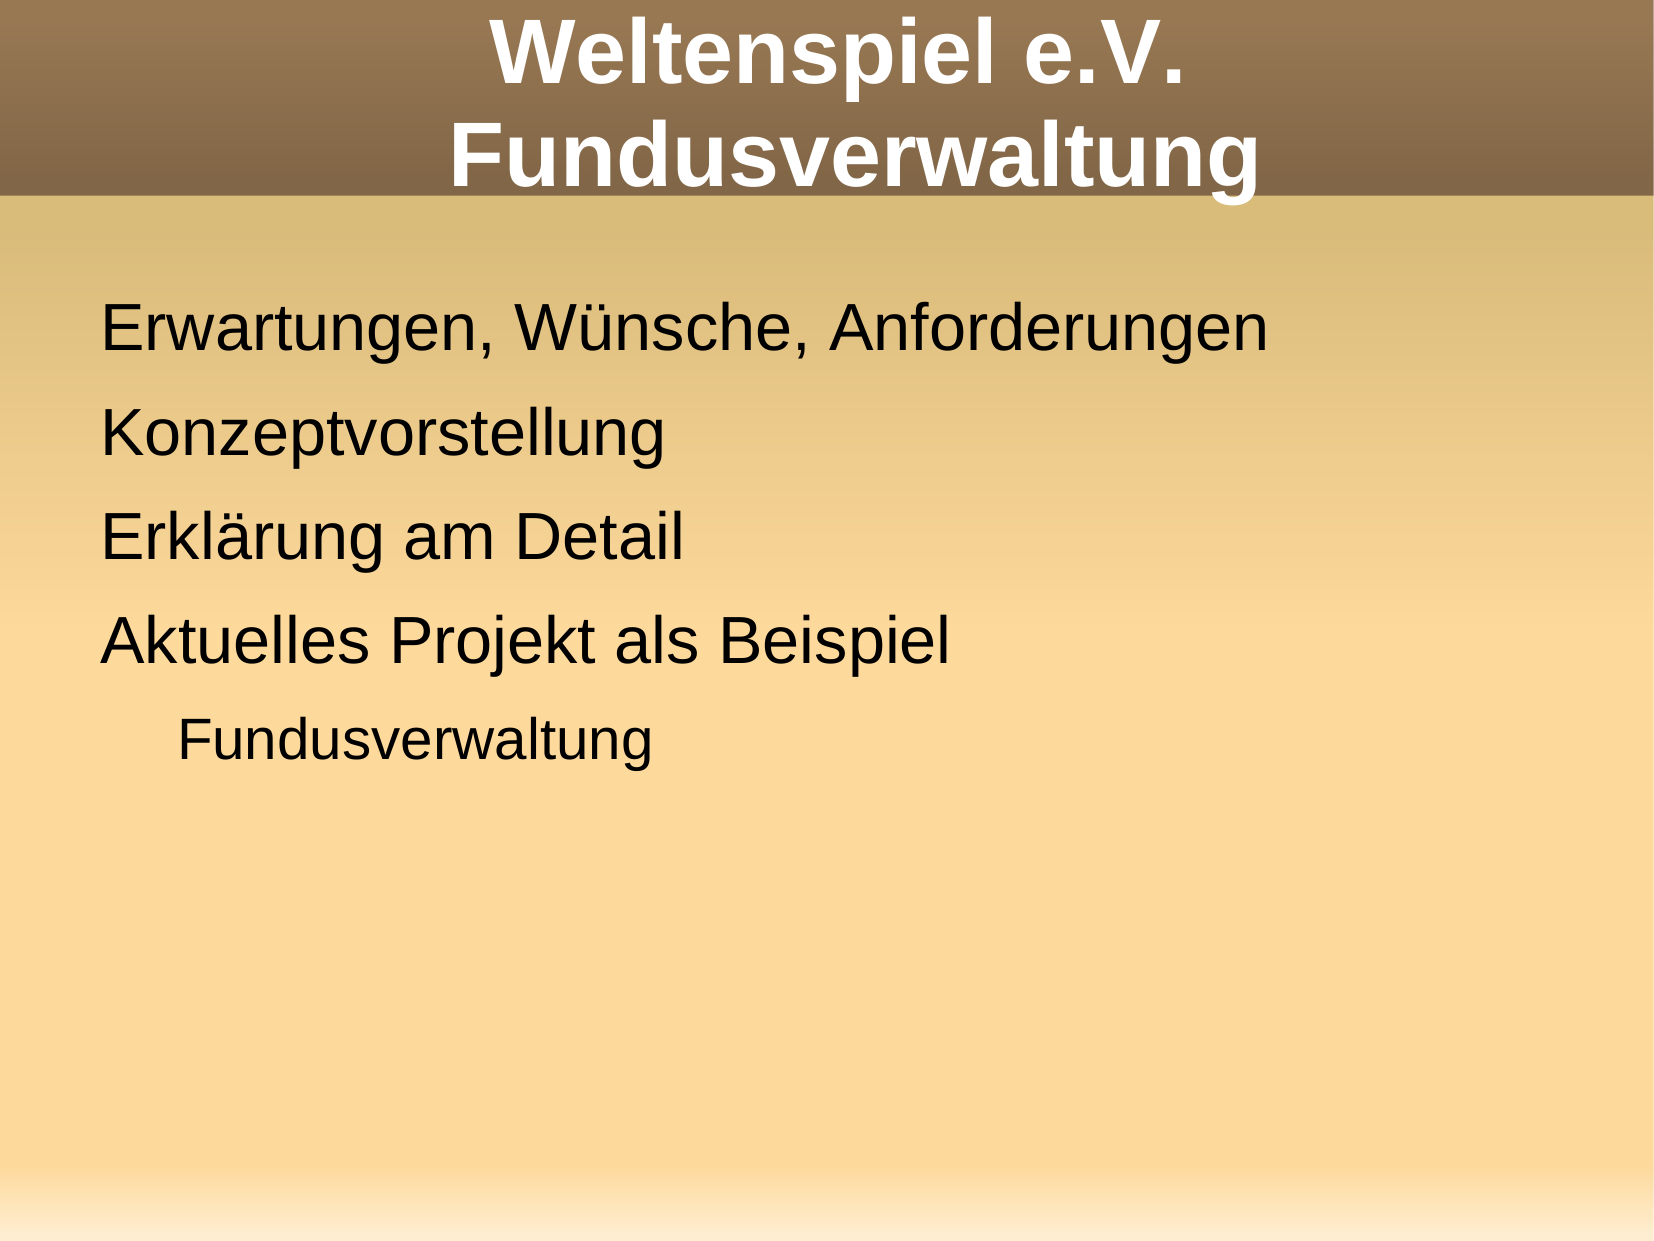

# Weltenspiel e.V. Fundusverwaltung
Erwartungen, Wünsche, Anforderungen
Konzeptvorstellung
Erklärung am Detail
Aktuelles Projekt als Beispiel
Fundusverwaltung